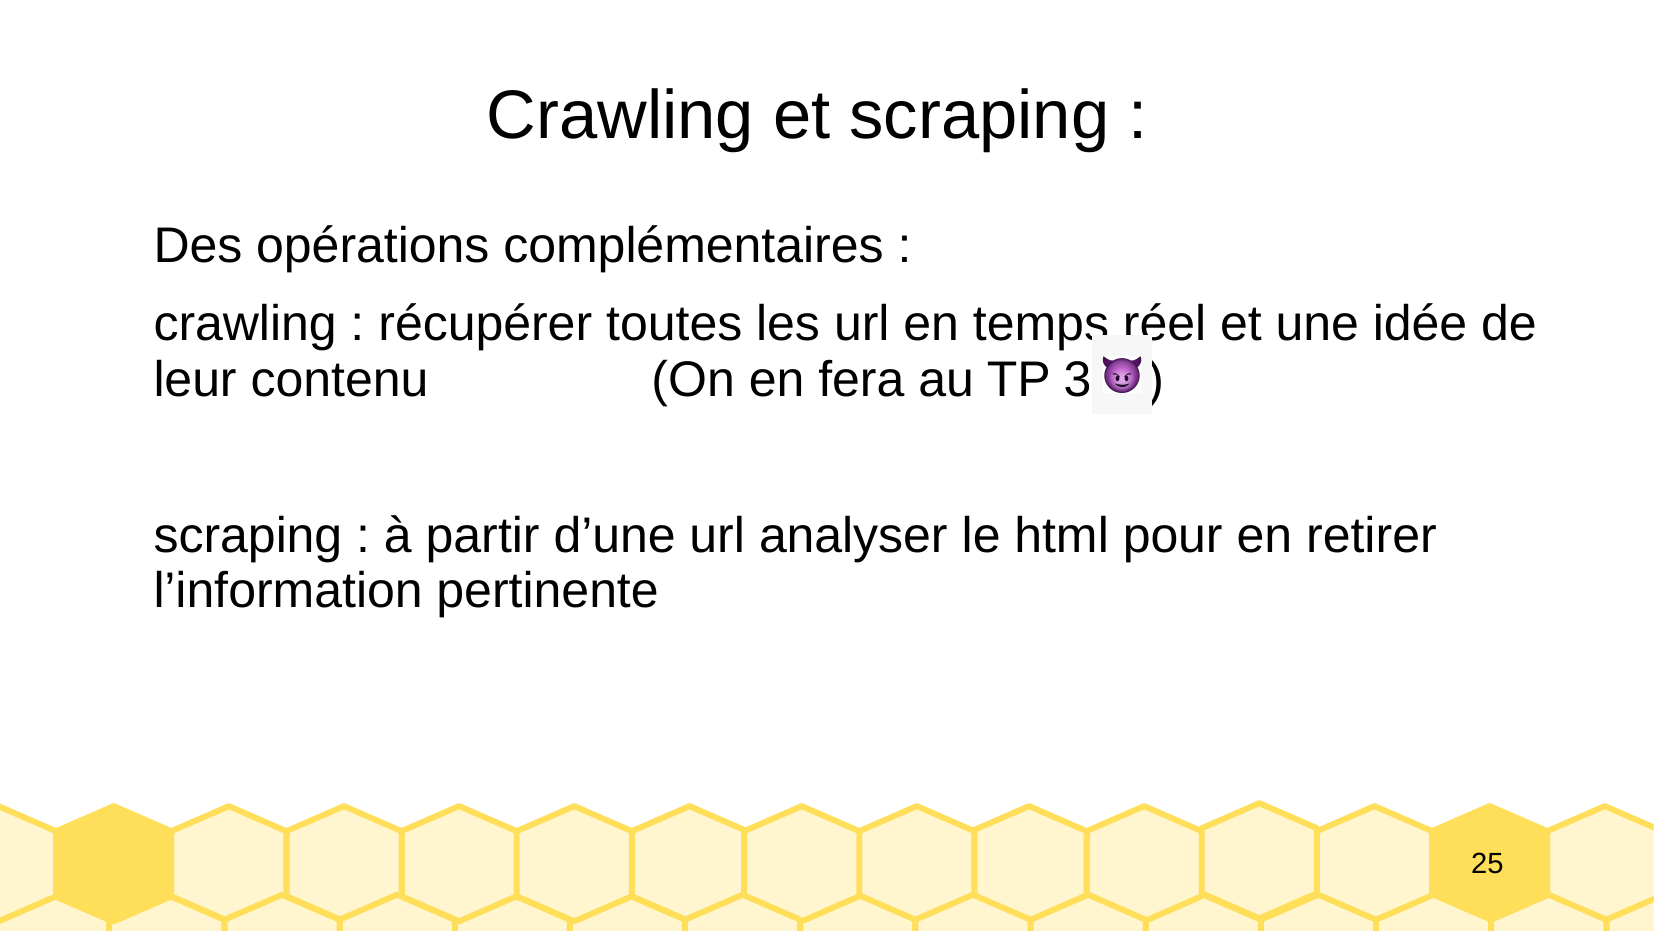

# Crawling et scraping :
Des opérations complémentaires :
crawling : récupérer toutes les url en temps réel et une idée de leur contenu (On en fera au TP 3 )
scraping : à partir d’une url analyser le html pour en retirer l’information pertinente